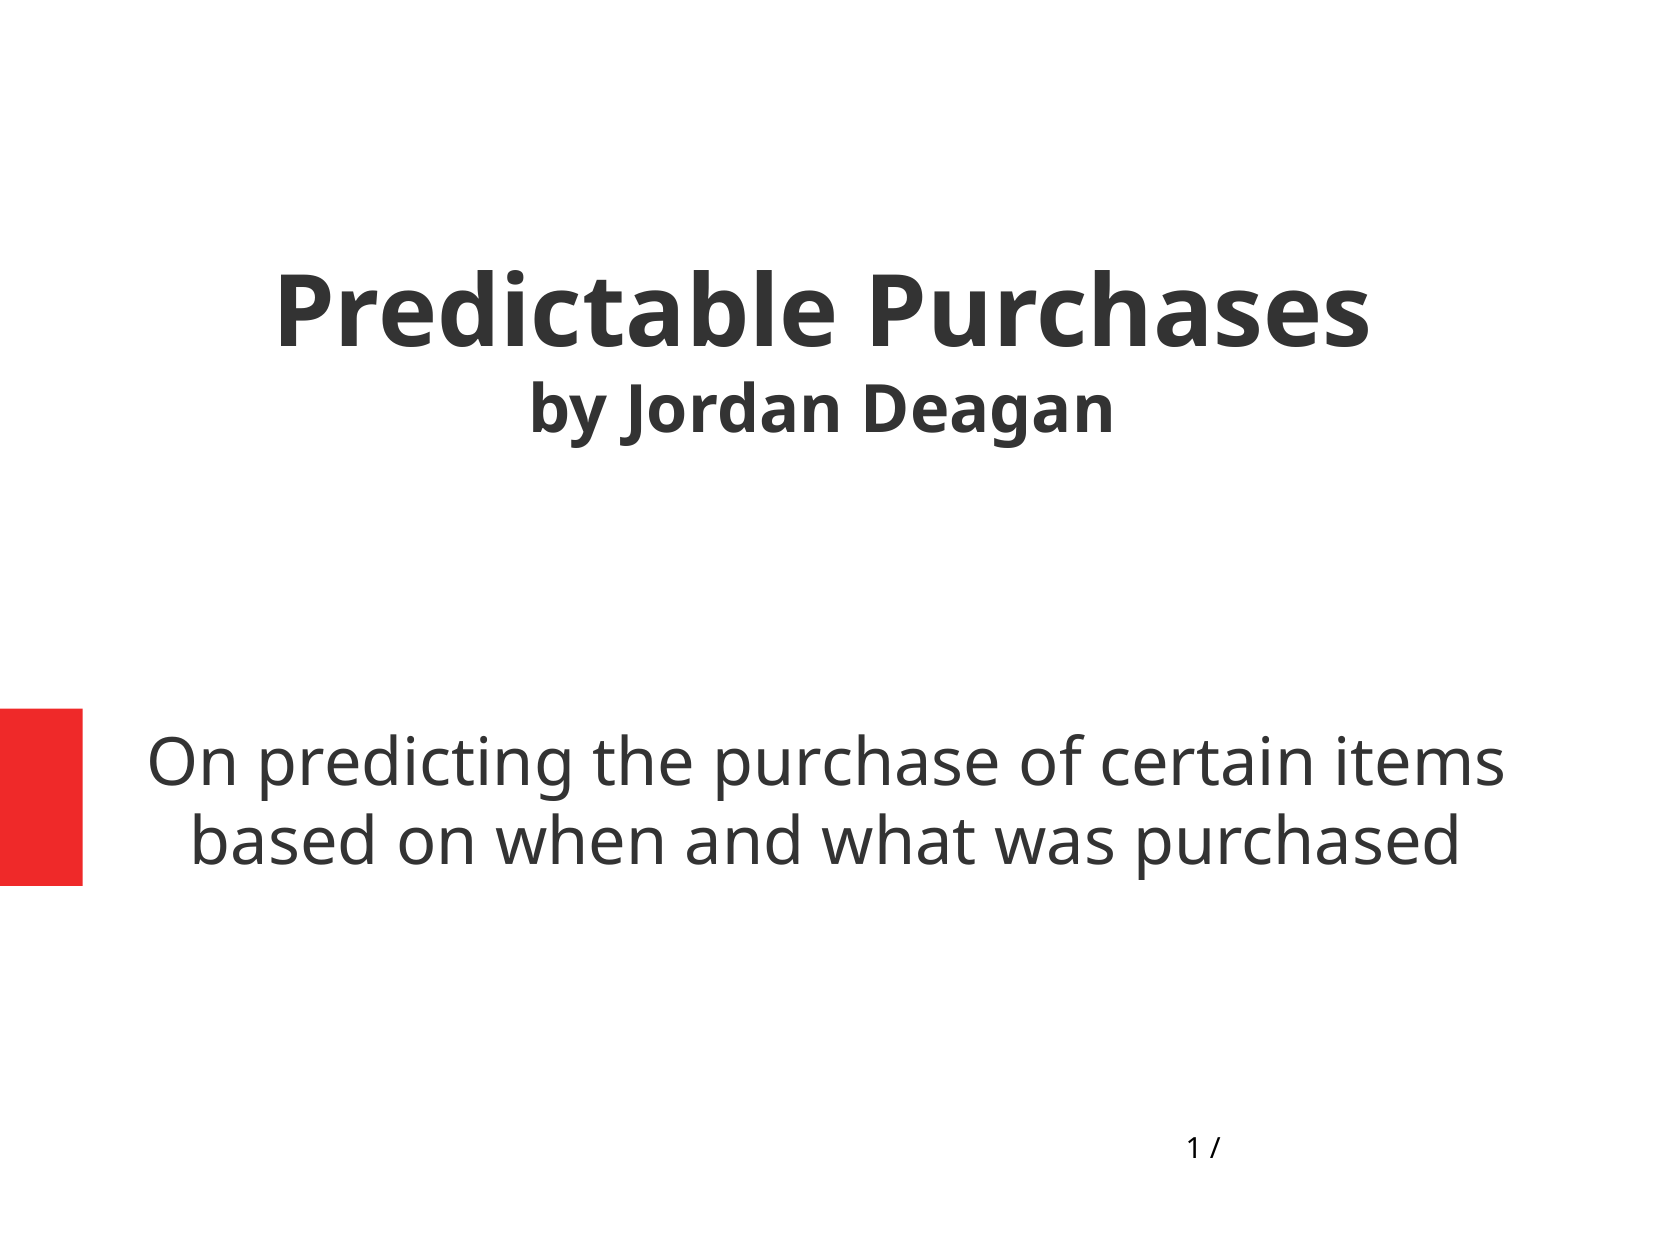

# Predictable Purchases by Jordan Deagan
On predicting the purchase of certain items based on when and what was purchased